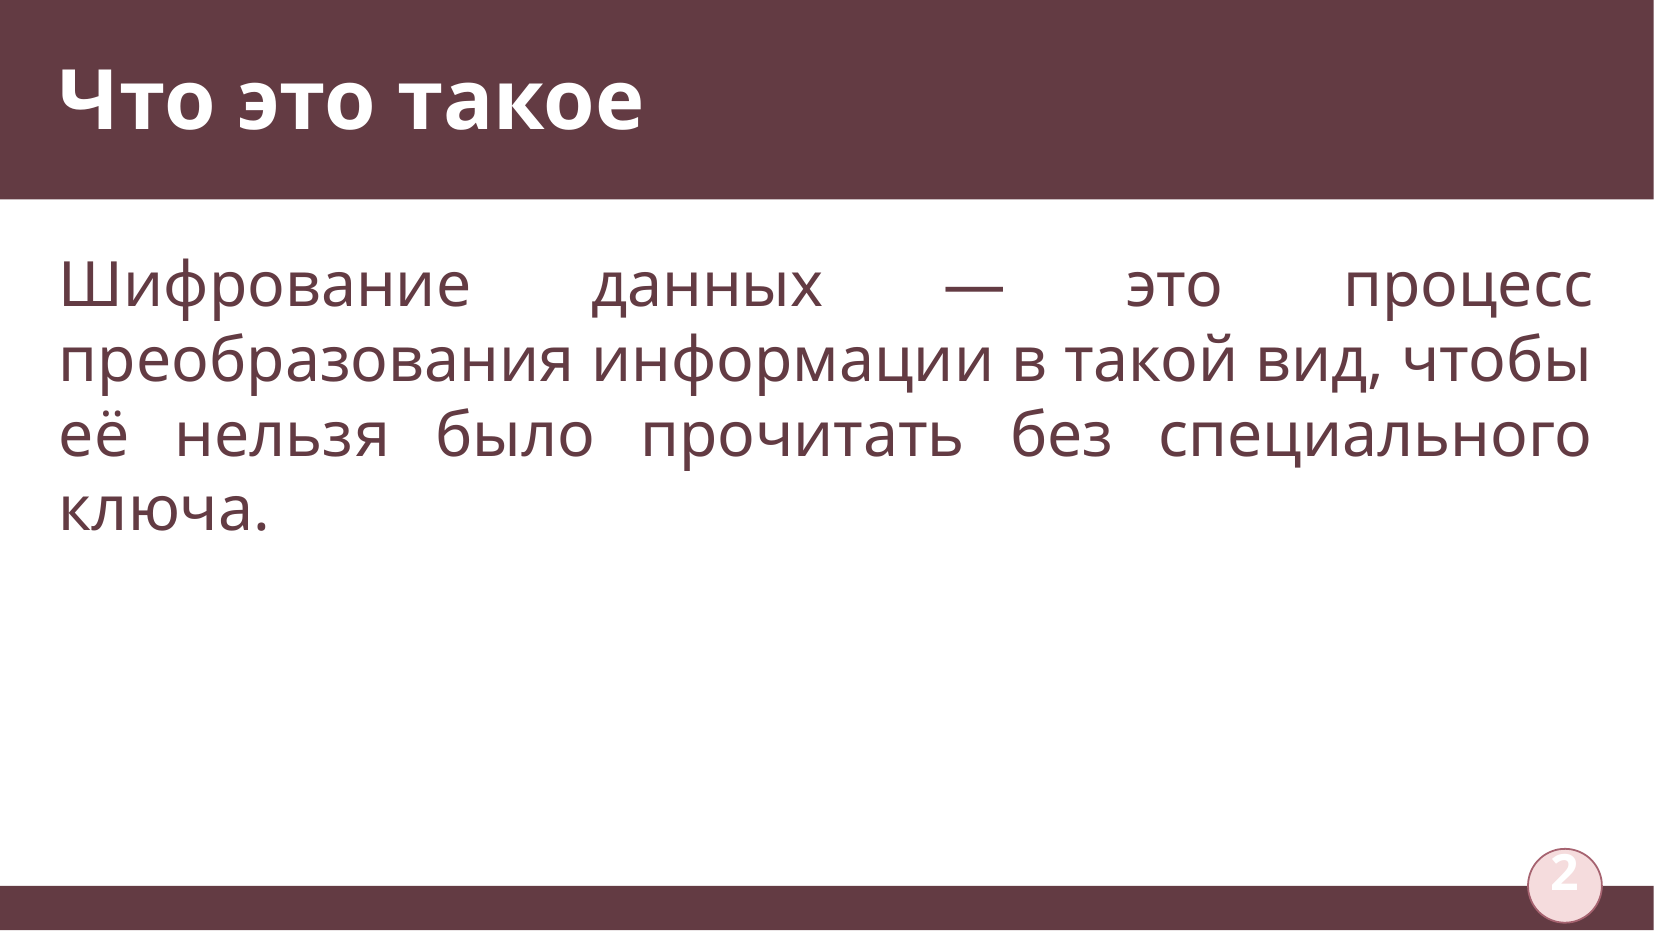

# Что это такое
Шифрование данных — это процесс преобразования информации в такой вид, чтобы её нельзя было прочитать без специального ключа.